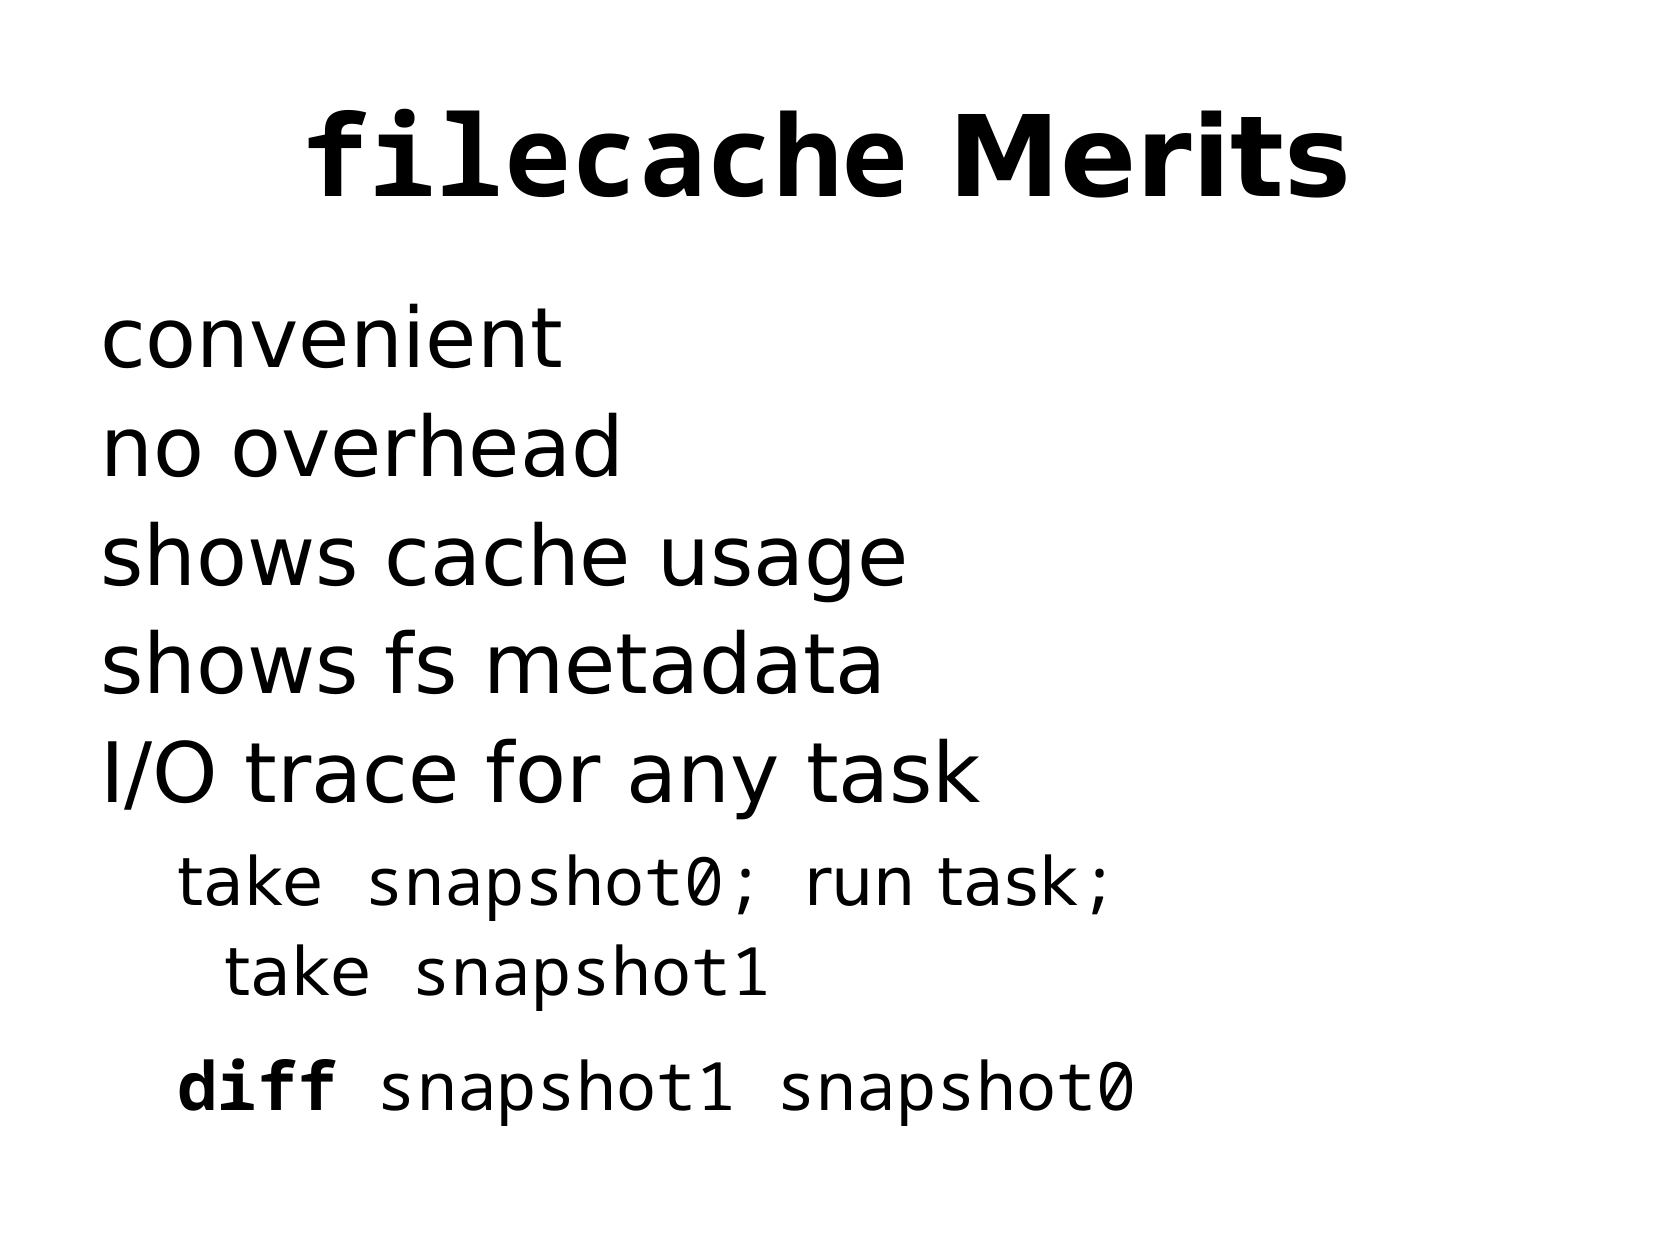

# filecache Merits
convenient
no overhead
shows cache usage
shows fs metadata
I/O trace for any task
take snapshot0; run task;
take snapshot1
diff snapshot1 snapshot0